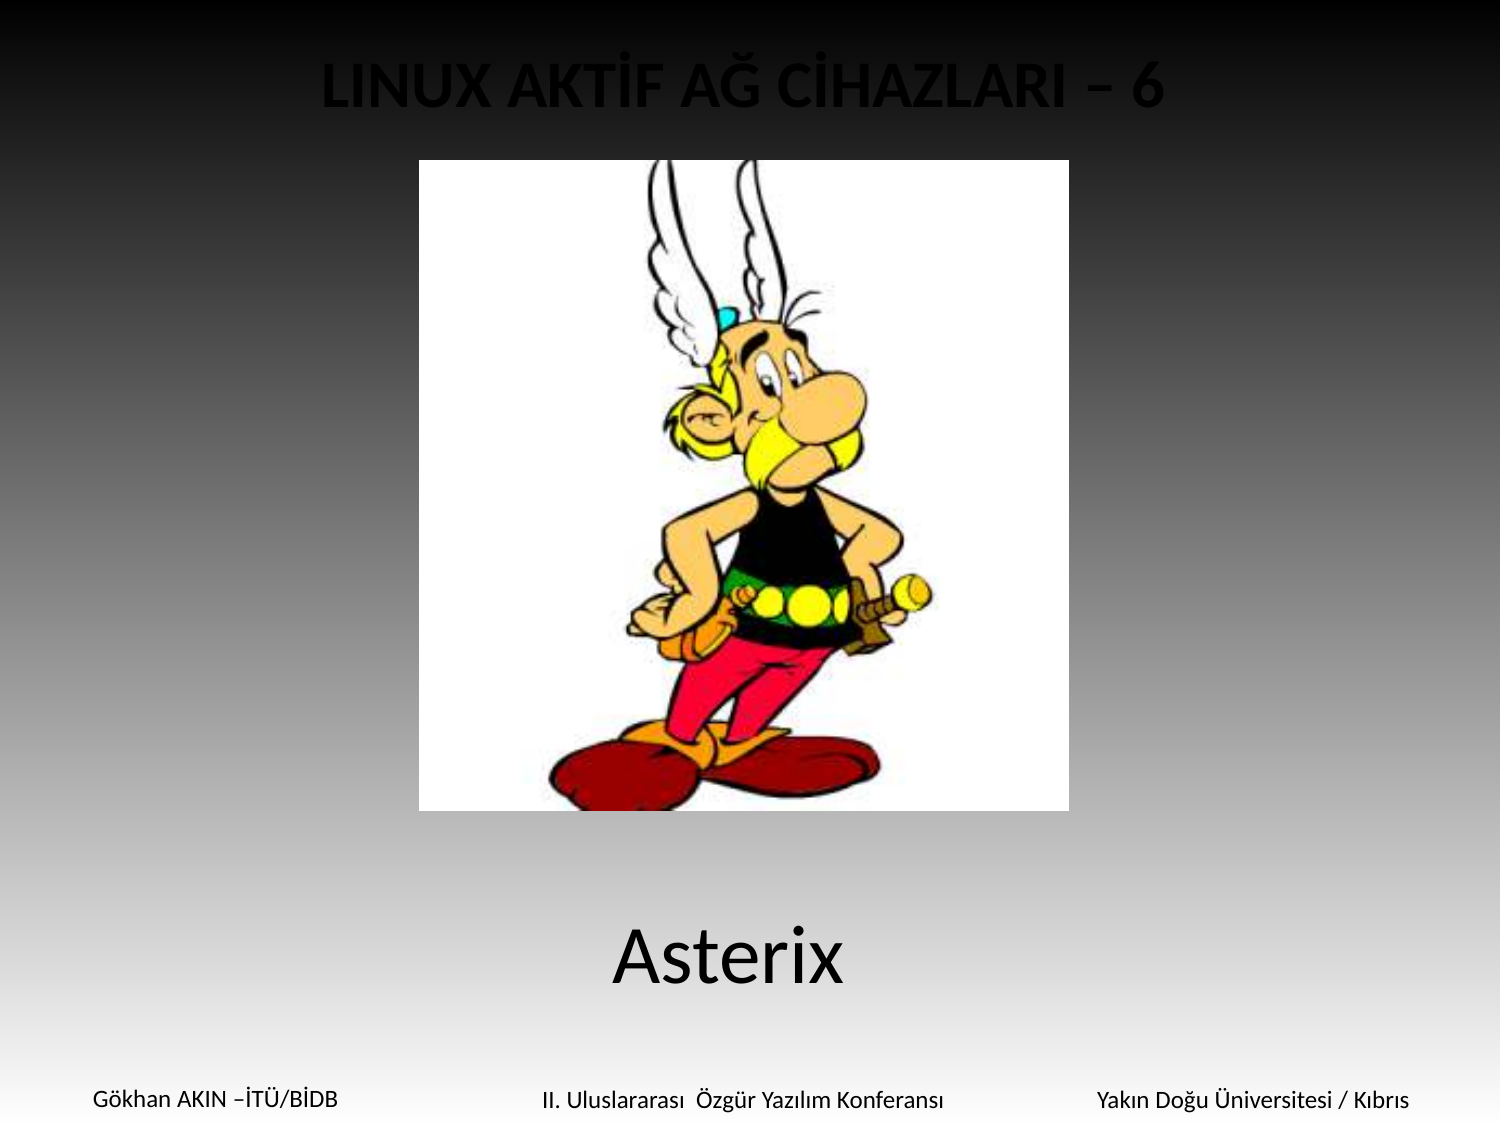

LINUX AKTİF AĞ CİHAZLARI – 6
Asterix